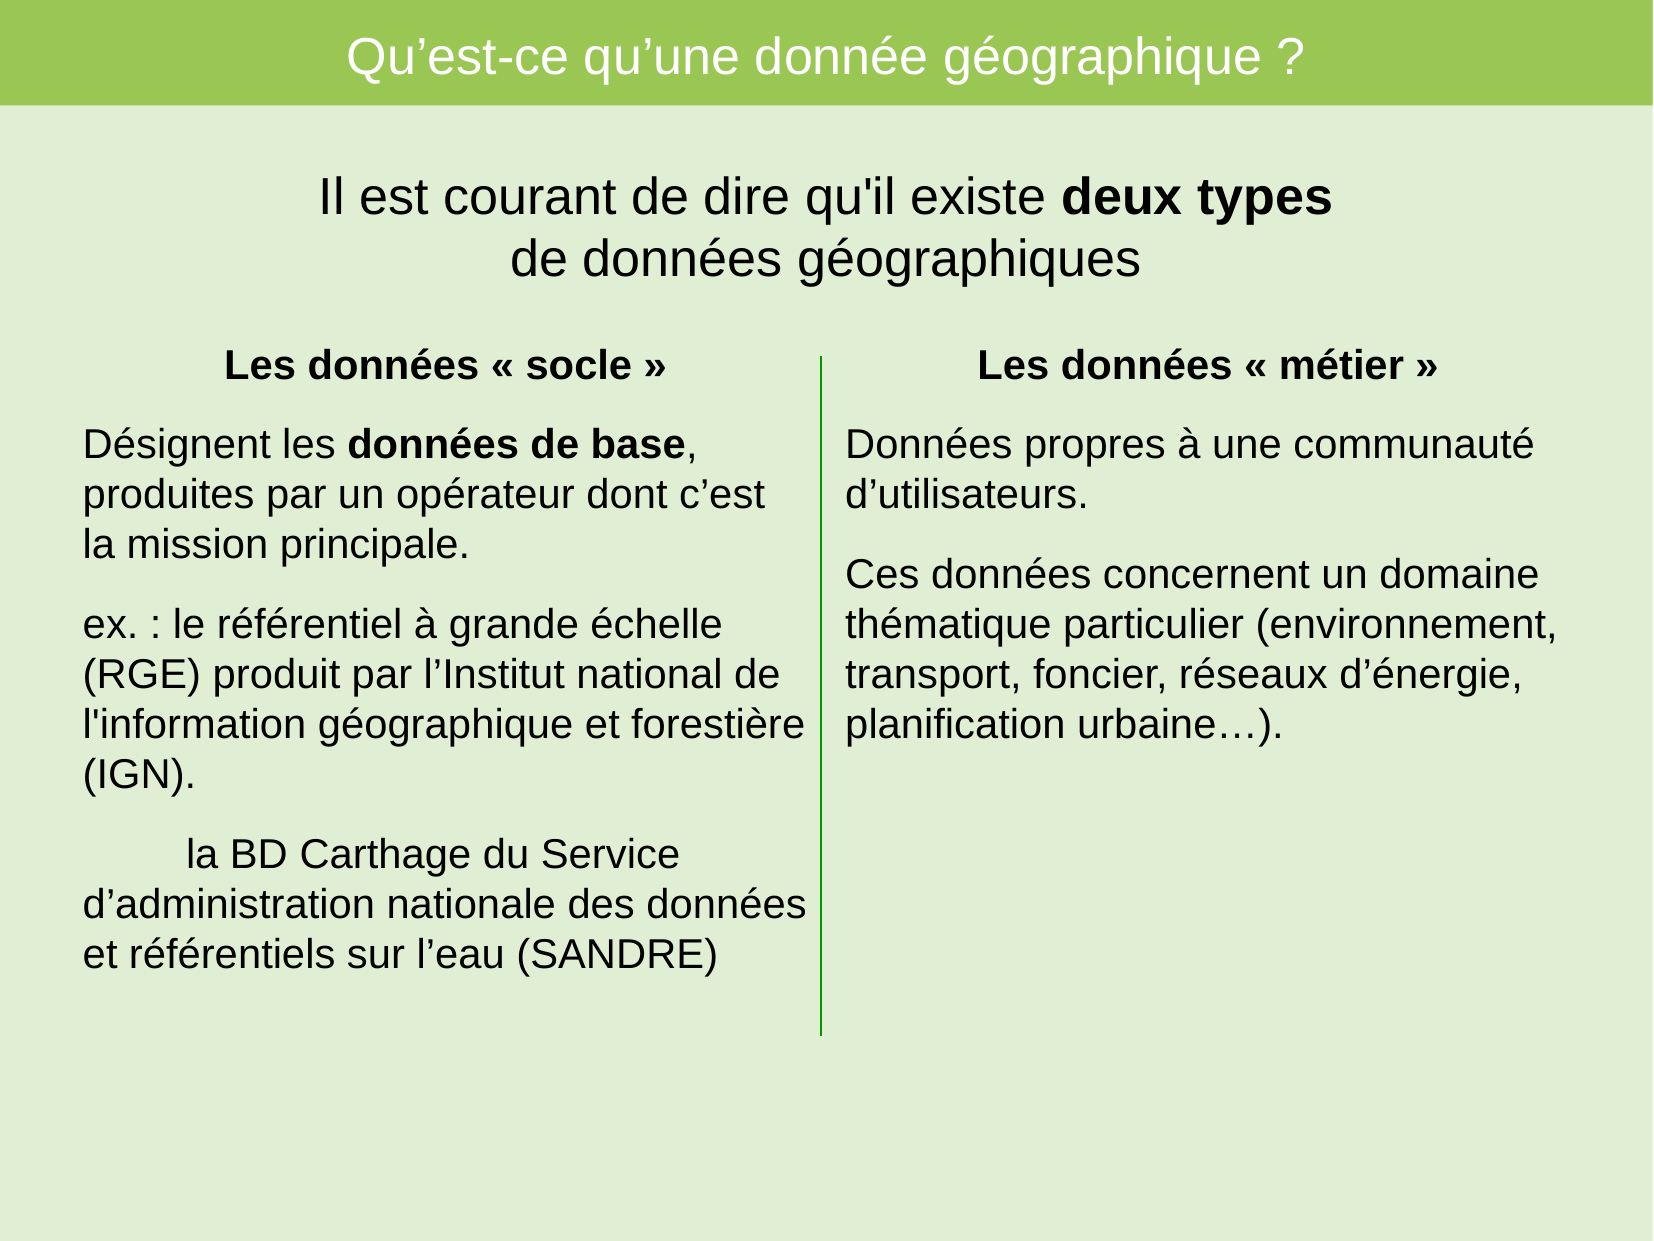

Qu’est-ce qu’une donnée géographique ?
Il est courant de dire qu'il existe deux types
de données géographiques
# Les données « socle »
Désignent les données de base, produites par un opérateur dont c’est la mission principale.
ex. : le référentiel à grande échelle (RGE) produit par l’Institut national de l'information géographique et forestière (IGN).
 la BD Carthage du Service d’administration nationale des données et référentiels sur l’eau (SANDRE)
Les données « métier »
Données propres à une communauté d’utilisateurs.
Ces données concernent un domaine thématique particulier (environnement, transport, foncier, réseaux d’énergie, planification urbaine…).